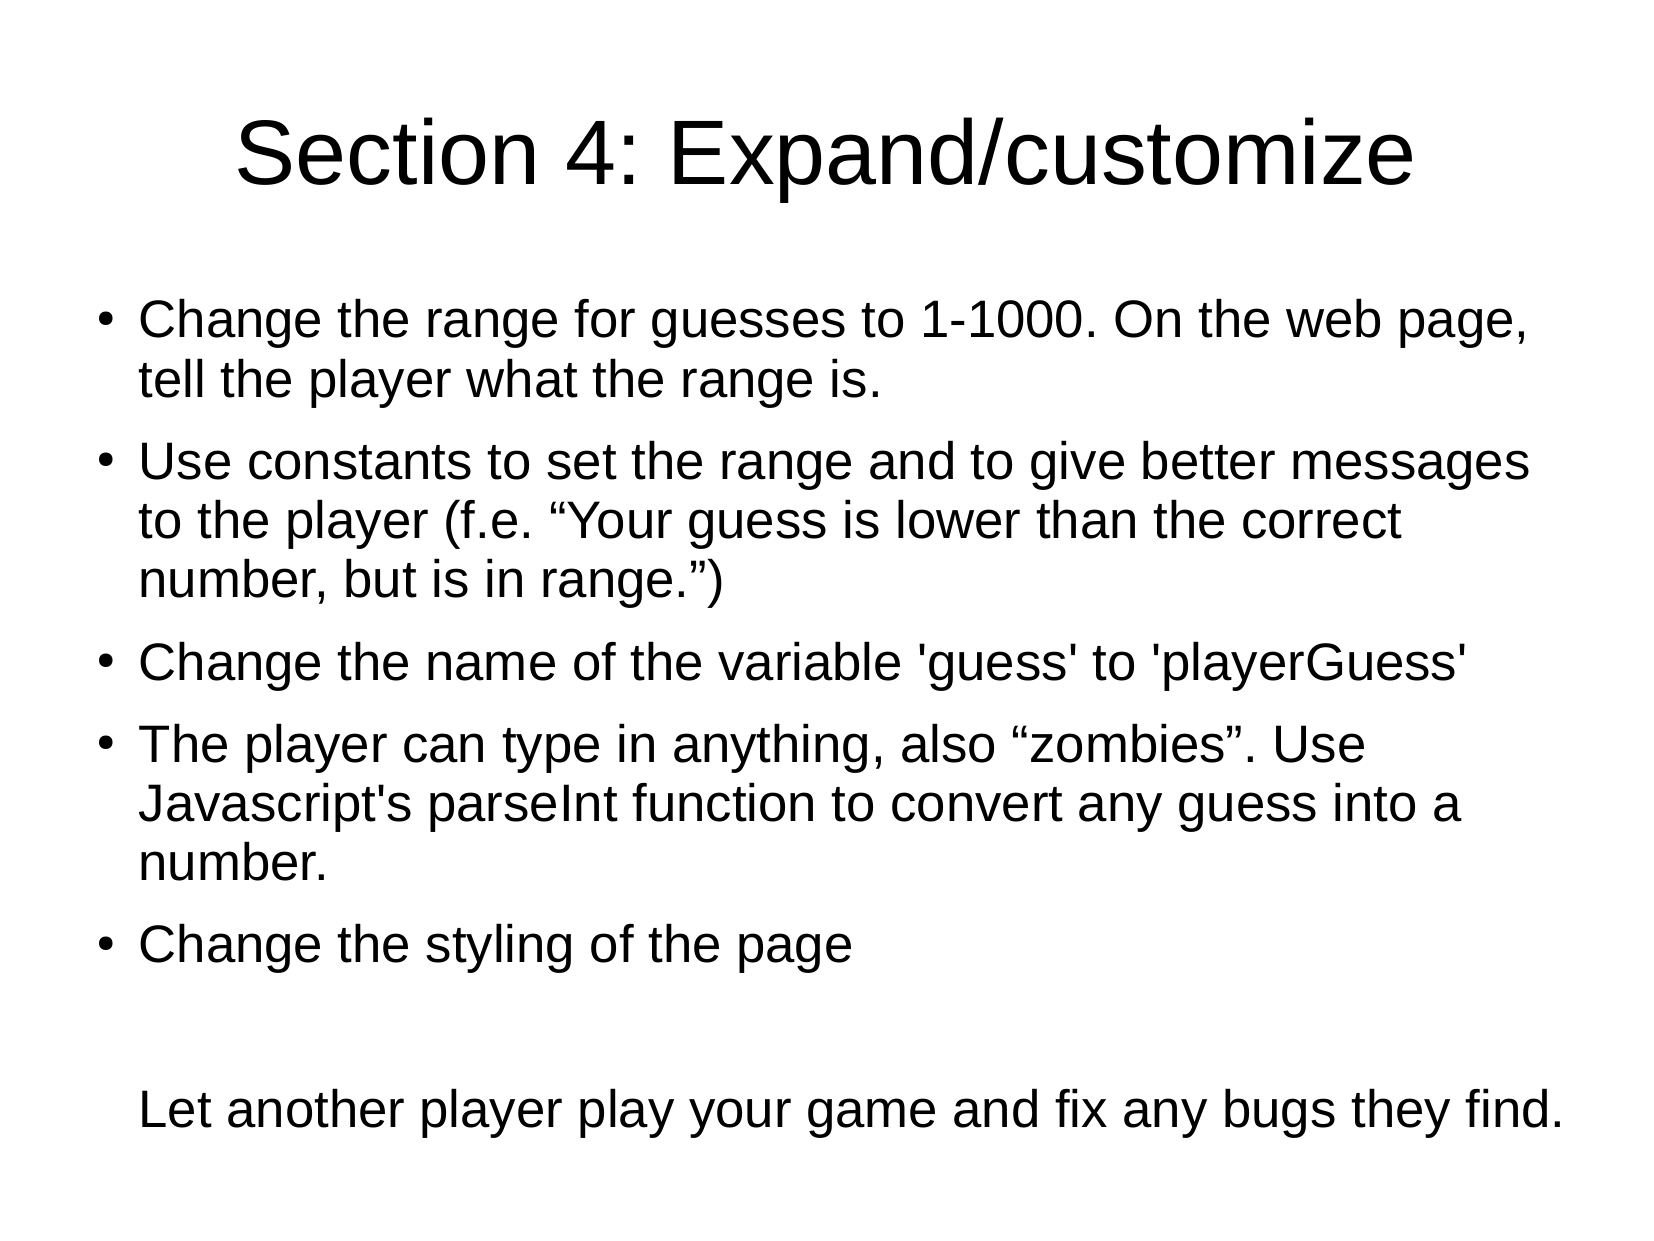

# Section 4: Expand/customize
Change the range for guesses to 1-1000. On the web page, tell the player what the range is.
Use constants to set the range and to give better messages to the player (f.e. “Your guess is lower than the correct number, but is in range.”)
Change the name of the variable 'guess' to 'playerGuess'
The player can type in anything, also “zombies”. Use Javascript's parseInt function to convert any guess into a number.
Change the styling of the page
Let another player play your game and fix any bugs they find.